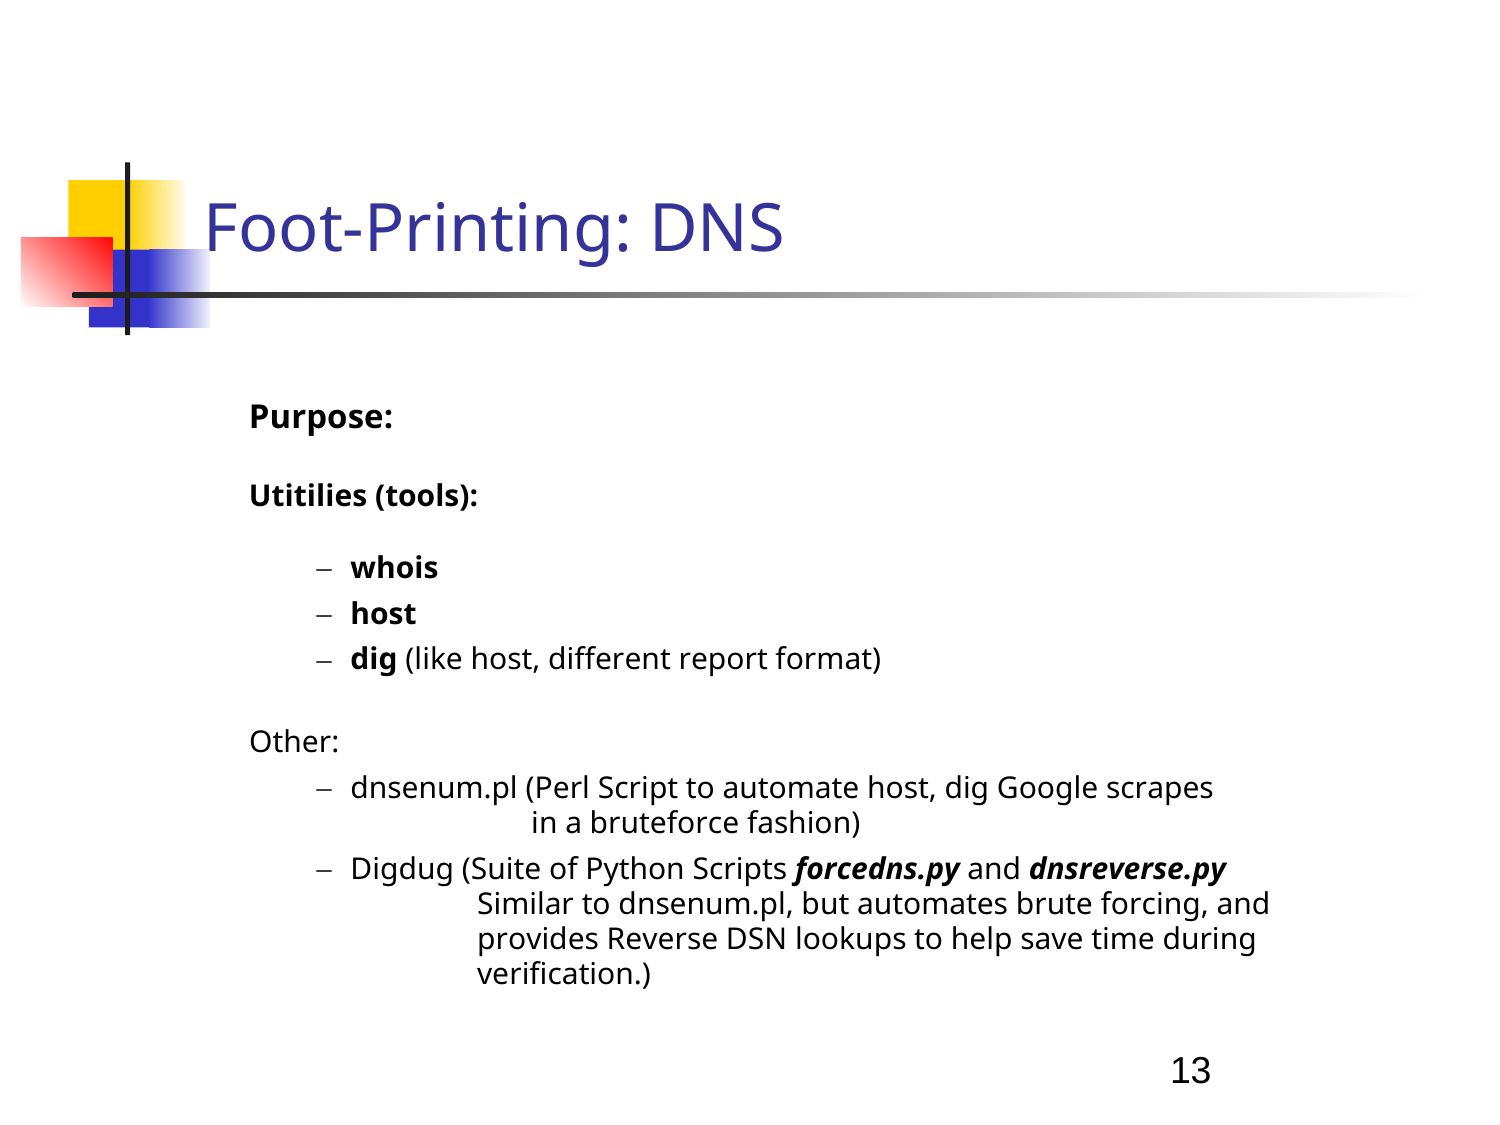

# Foot-Printing: DNS
Purpose:
Utitilies (tools):
whois
host
dig (like host, different report format)
Other:
dnsenum.pl (Perl Script to automate host, dig Google scrapes
 in a bruteforce fashion)
Digdug (Suite of Python Scripts forcedns.py and dnsreverse.py
 Similar to dnsenum.pl, but automates brute forcing, and
 provides Reverse DSN lookups to help save time during
 verification.)
13